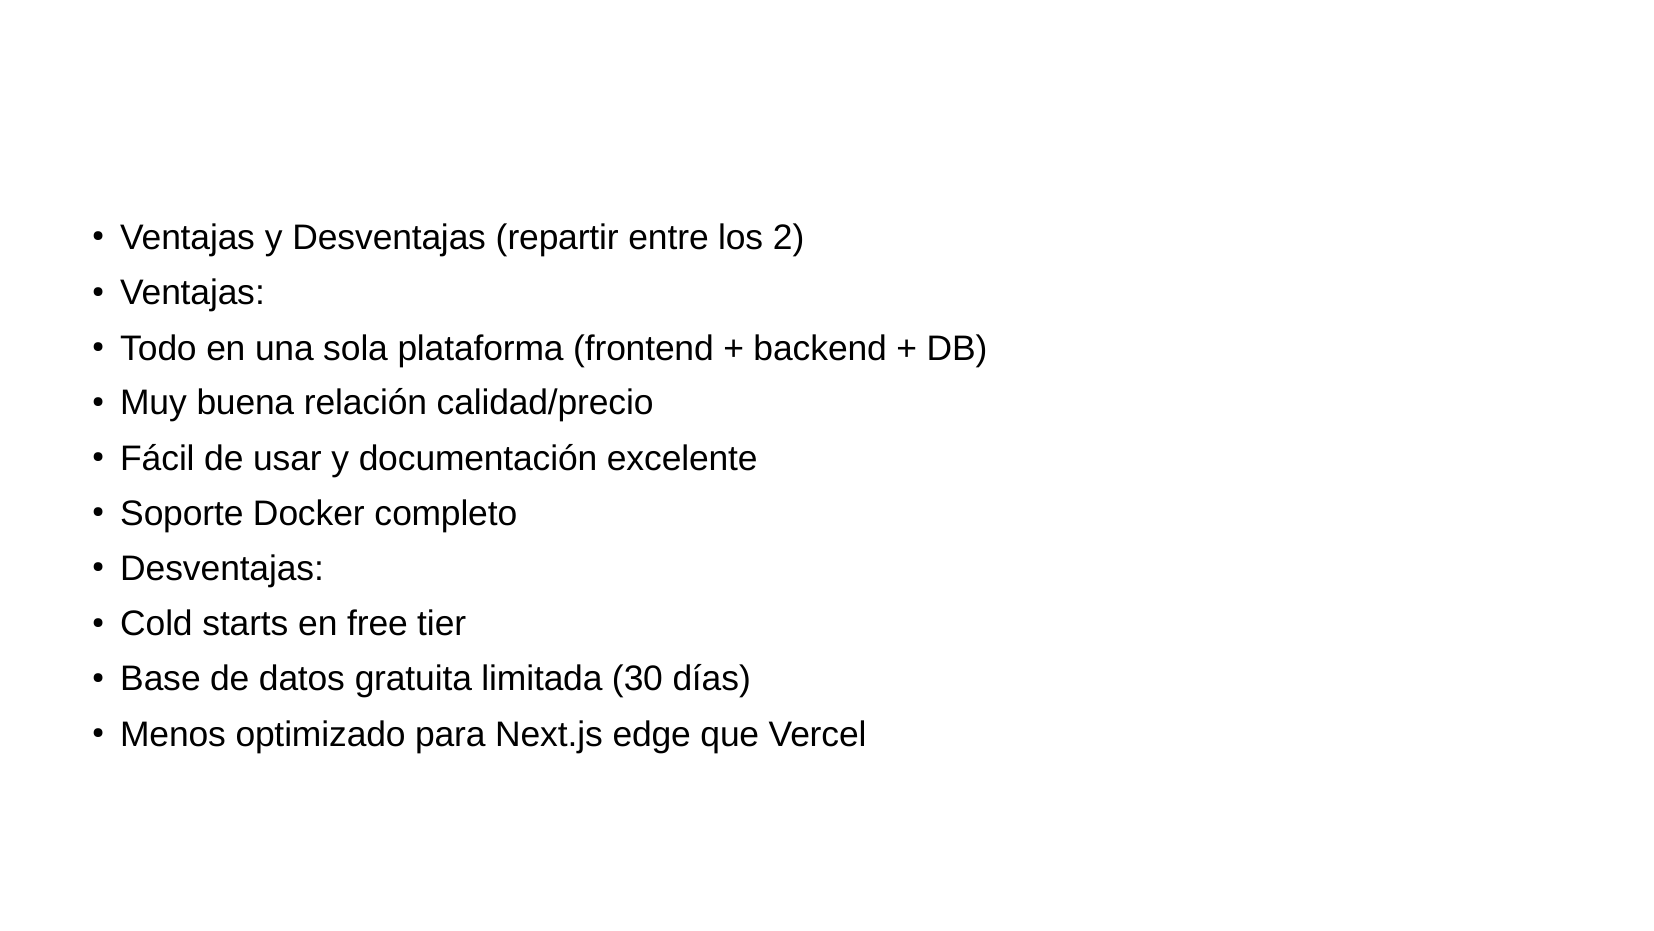

#
Ventajas y Desventajas (repartir entre los 2)
Ventajas:
Todo en una sola plataforma (frontend + backend + DB)
Muy buena relación calidad/precio
Fácil de usar y documentación excelente
Soporte Docker completo
Desventajas:
Cold starts en free tier
Base de datos gratuita limitada (30 días)
Menos optimizado para Next.js edge que Vercel